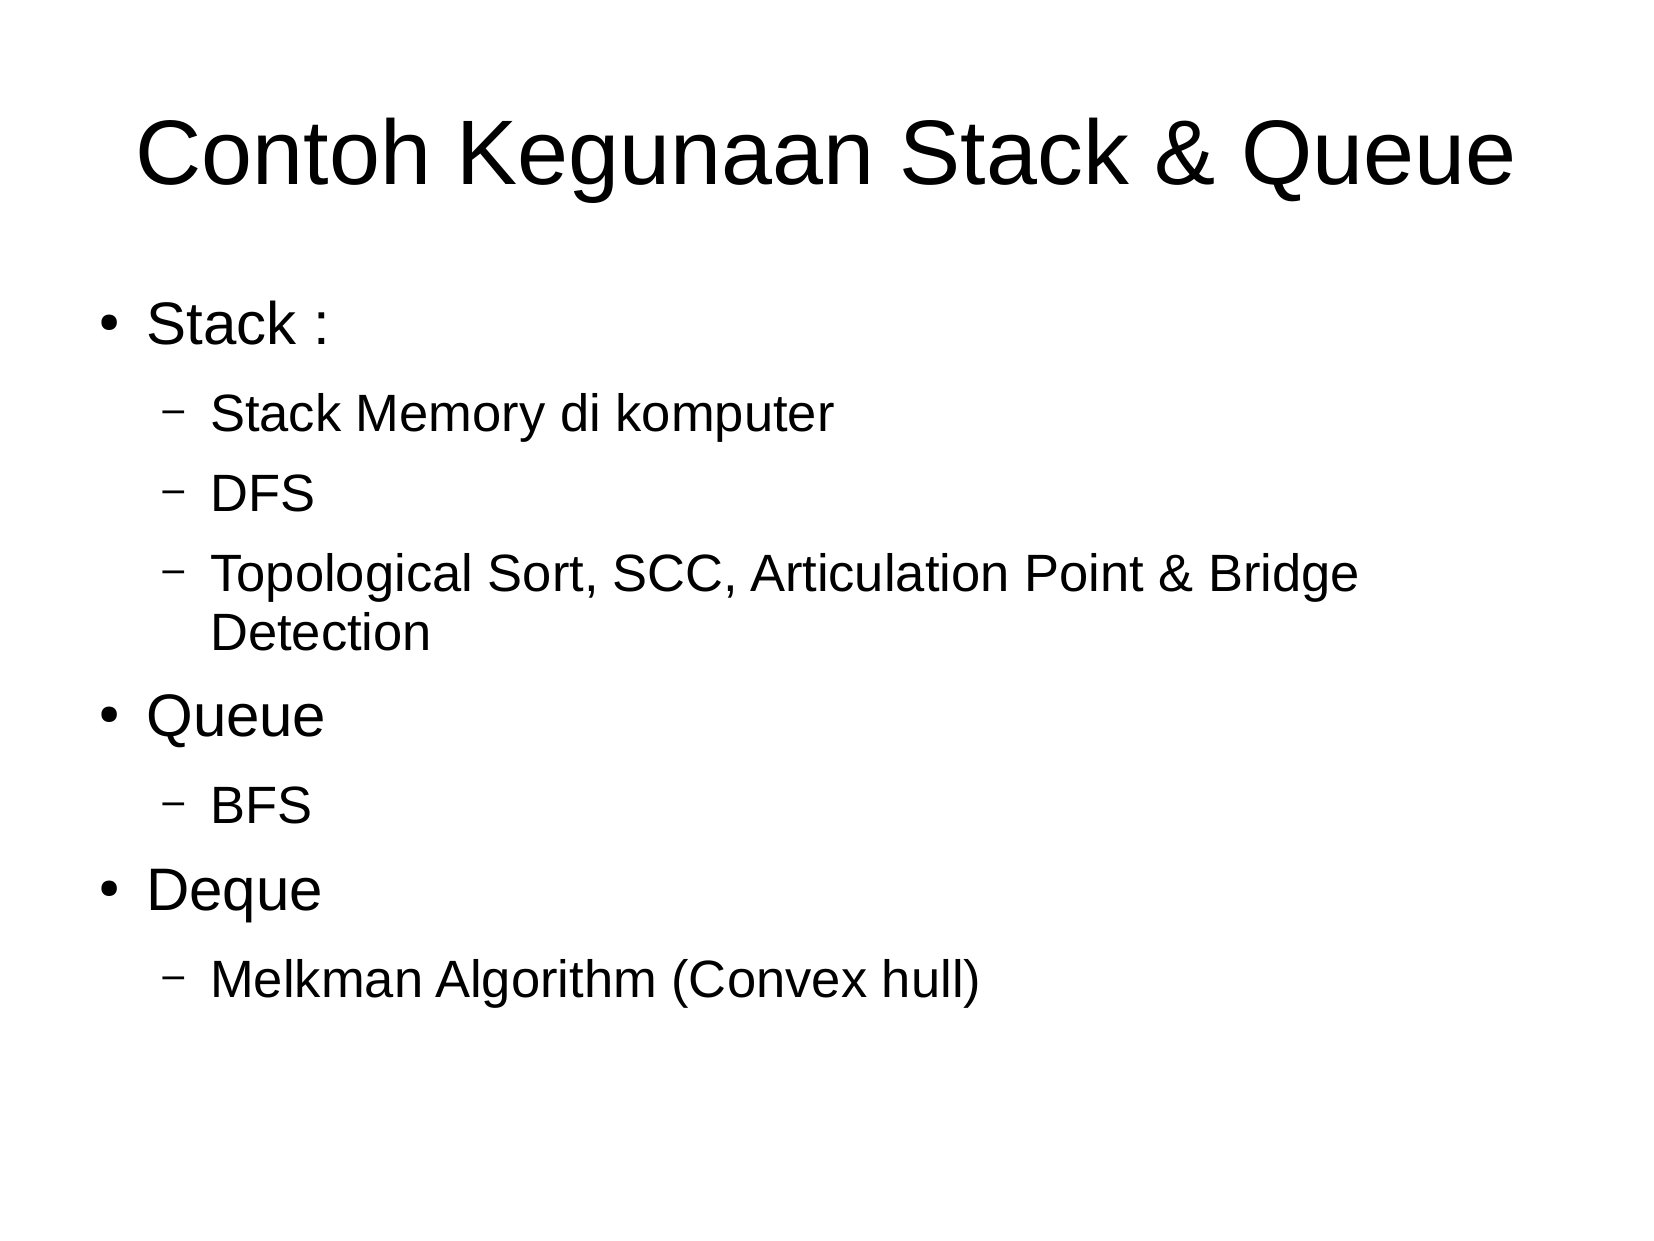

# Contoh Kegunaan Stack & Queue
Stack :
Stack Memory di komputer
DFS
Topological Sort, SCC, Articulation Point & Bridge Detection
Queue
BFS
Deque
Melkman Algorithm (Convex hull)